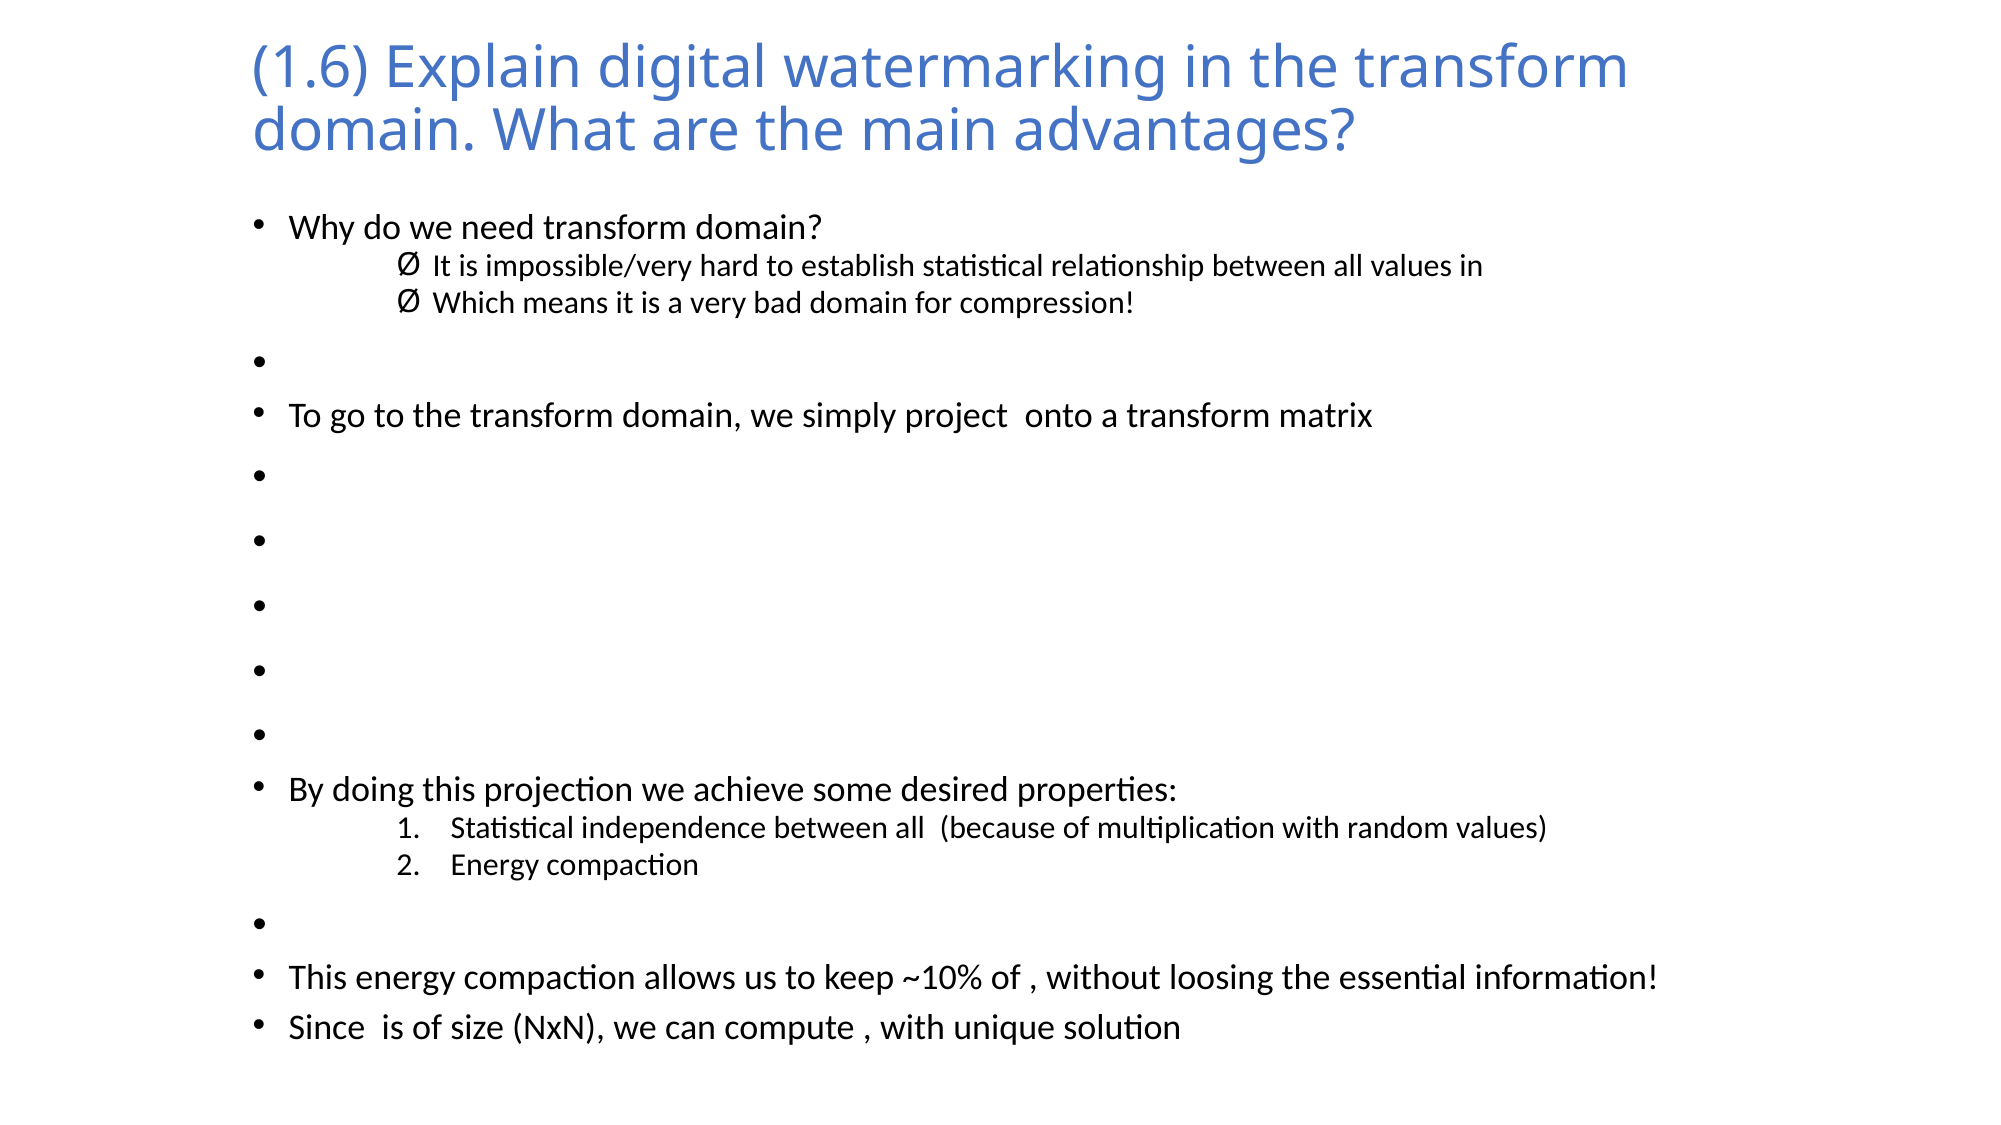

# (1.6) Explain digital watermarking in the transform domain. What are the main advantages?
Why do we need transform domain?
It is impossible/very hard to establish statistical relationship between all values in
Which means it is a very bad domain for compression!
To go to the transform domain, we simply project onto a transform matrix
By doing this projection we achieve some desired properties:
Statistical independence between all (because of multiplication with random values)
Energy compaction
This energy compaction allows us to keep ~10% of , without loosing the essential information!
Since is of size (NxN), we can compute , with unique solution